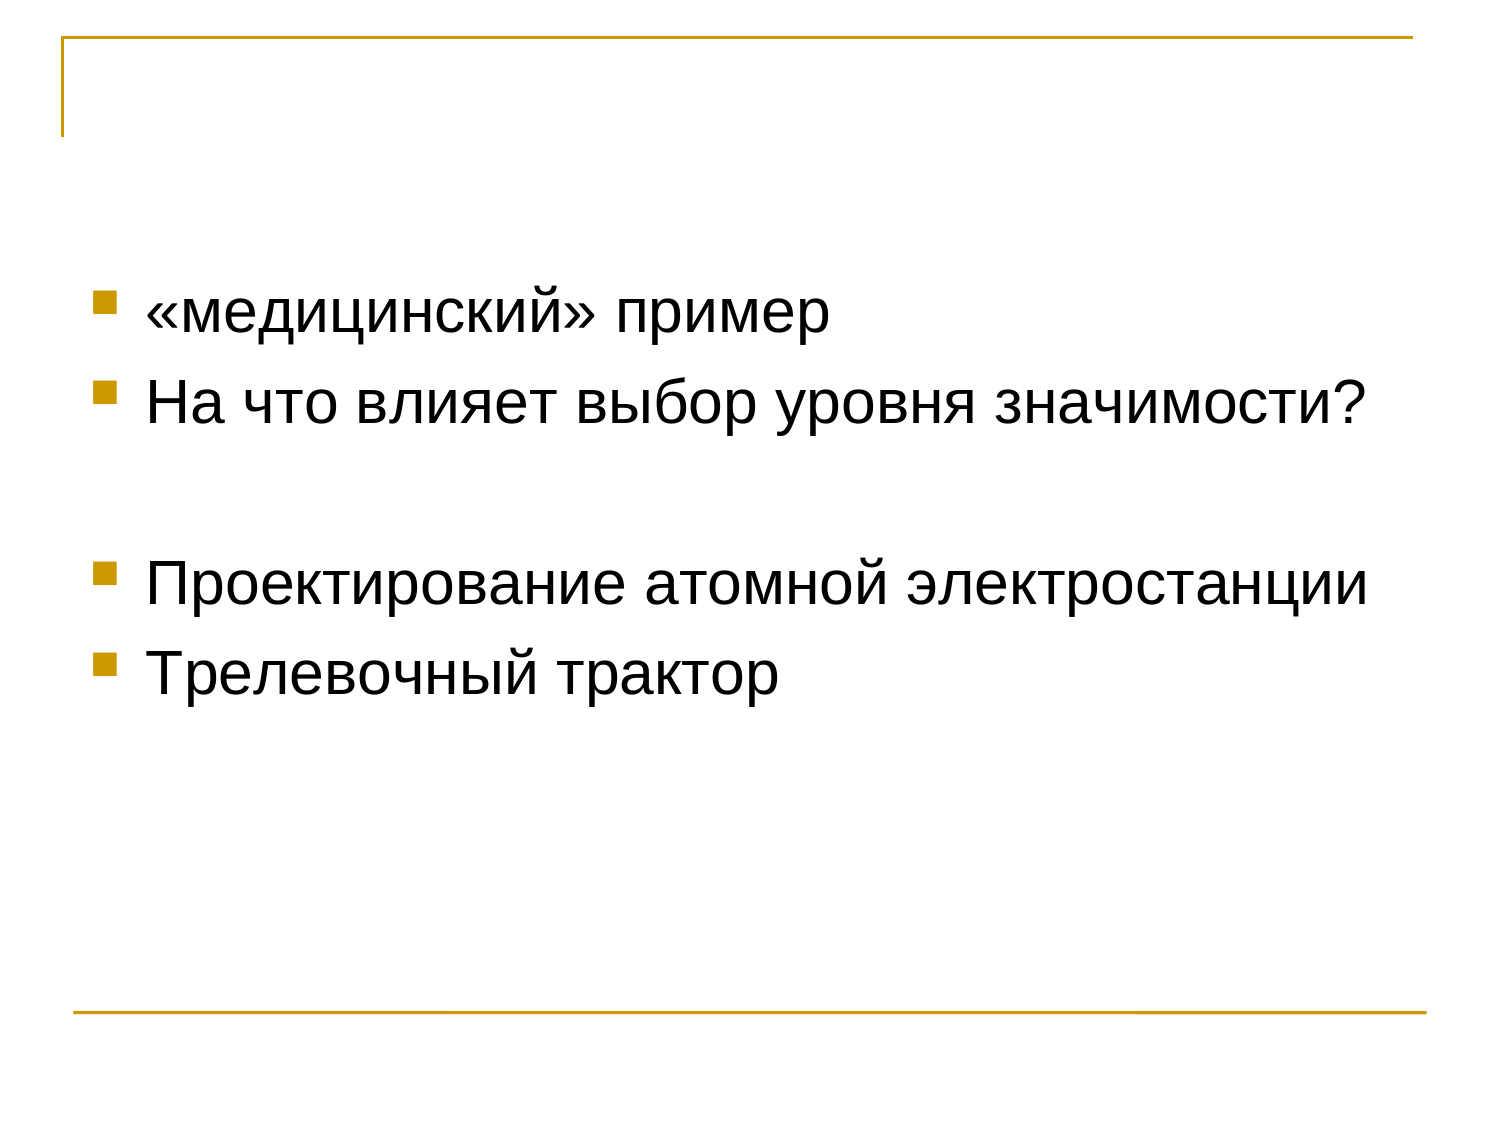

#
«медицинский» пример
На что влияет выбор уровня значимости?
Проектирование атомной электростанции
Трелевочный трактор